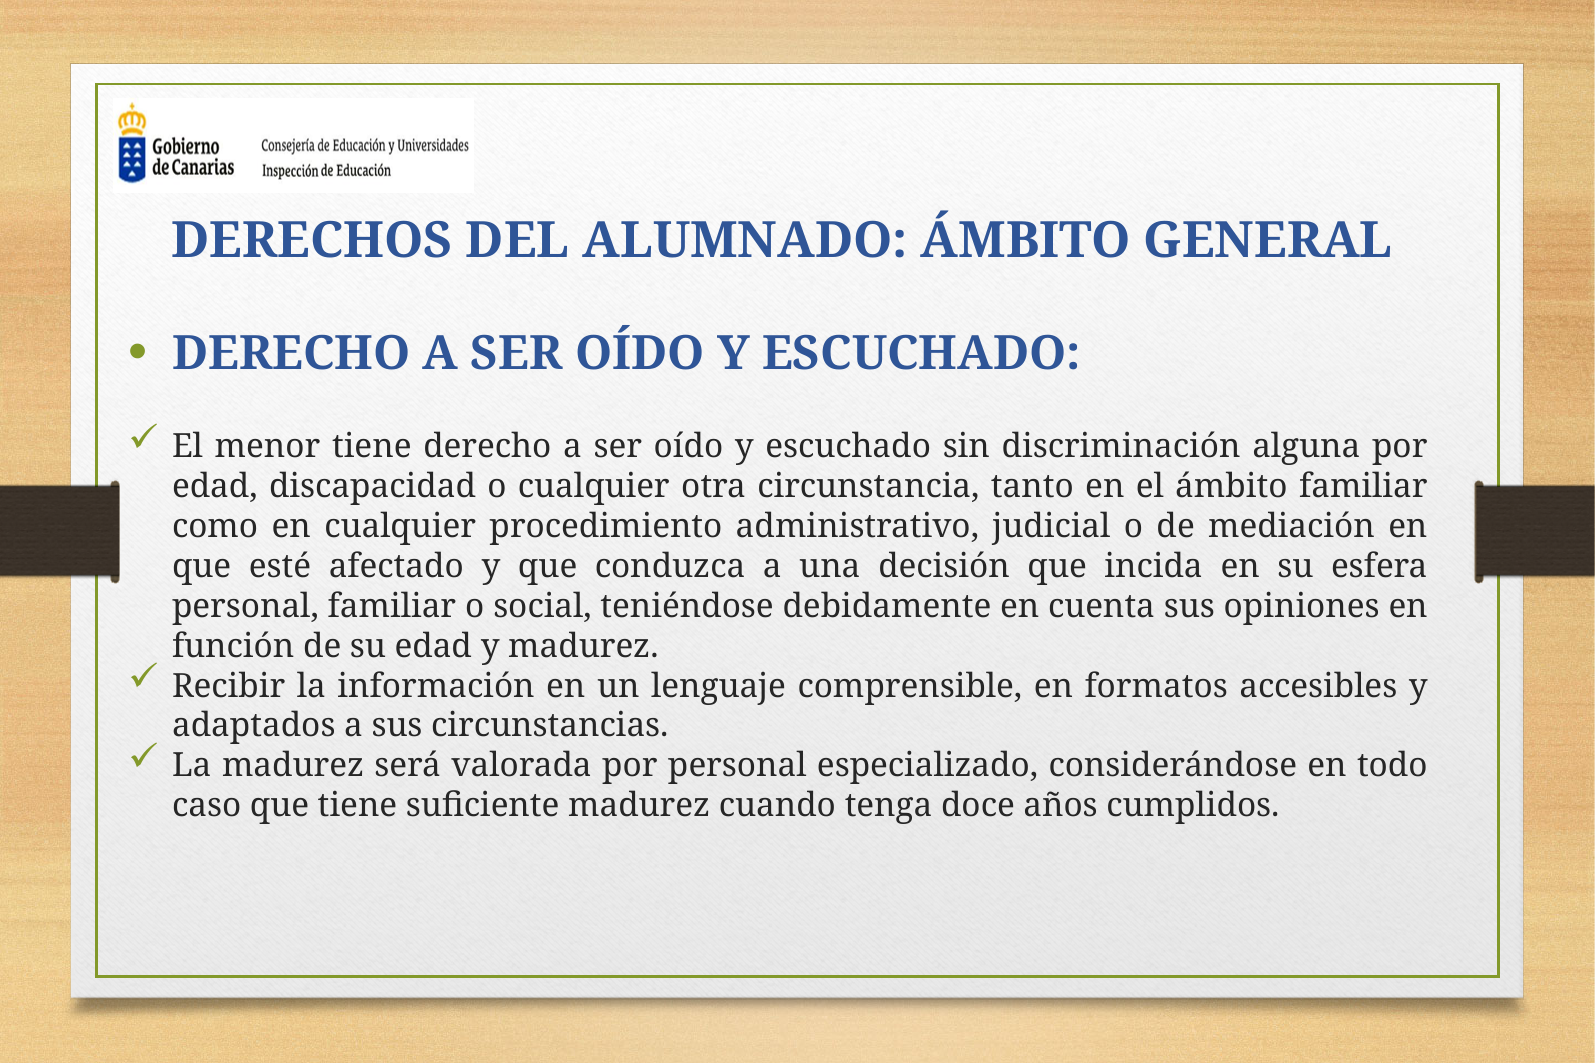

DERECHOS DEL ALUMNADO: ÁMBITO GENERAL
DERECHO A SER OÍDO Y ESCUCHADO:
El menor tiene derecho a ser oído y escuchado sin discriminación alguna por edad, discapacidad o cualquier otra circunstancia, tanto en el ámbito familiar como en cualquier procedimiento administrativo, judicial o de mediación en que esté afectado y que conduzca a una decisión que incida en su esfera personal, familiar o social, teniéndose debidamente en cuenta sus opiniones en función de su edad y madurez.
Recibir la información en un lenguaje comprensible, en formatos accesibles y adaptados a sus circunstancias.
La madurez será valorada por personal especializado, considerándose en todo caso que tiene suficiente madurez cuando tenga doce años cumplidos.